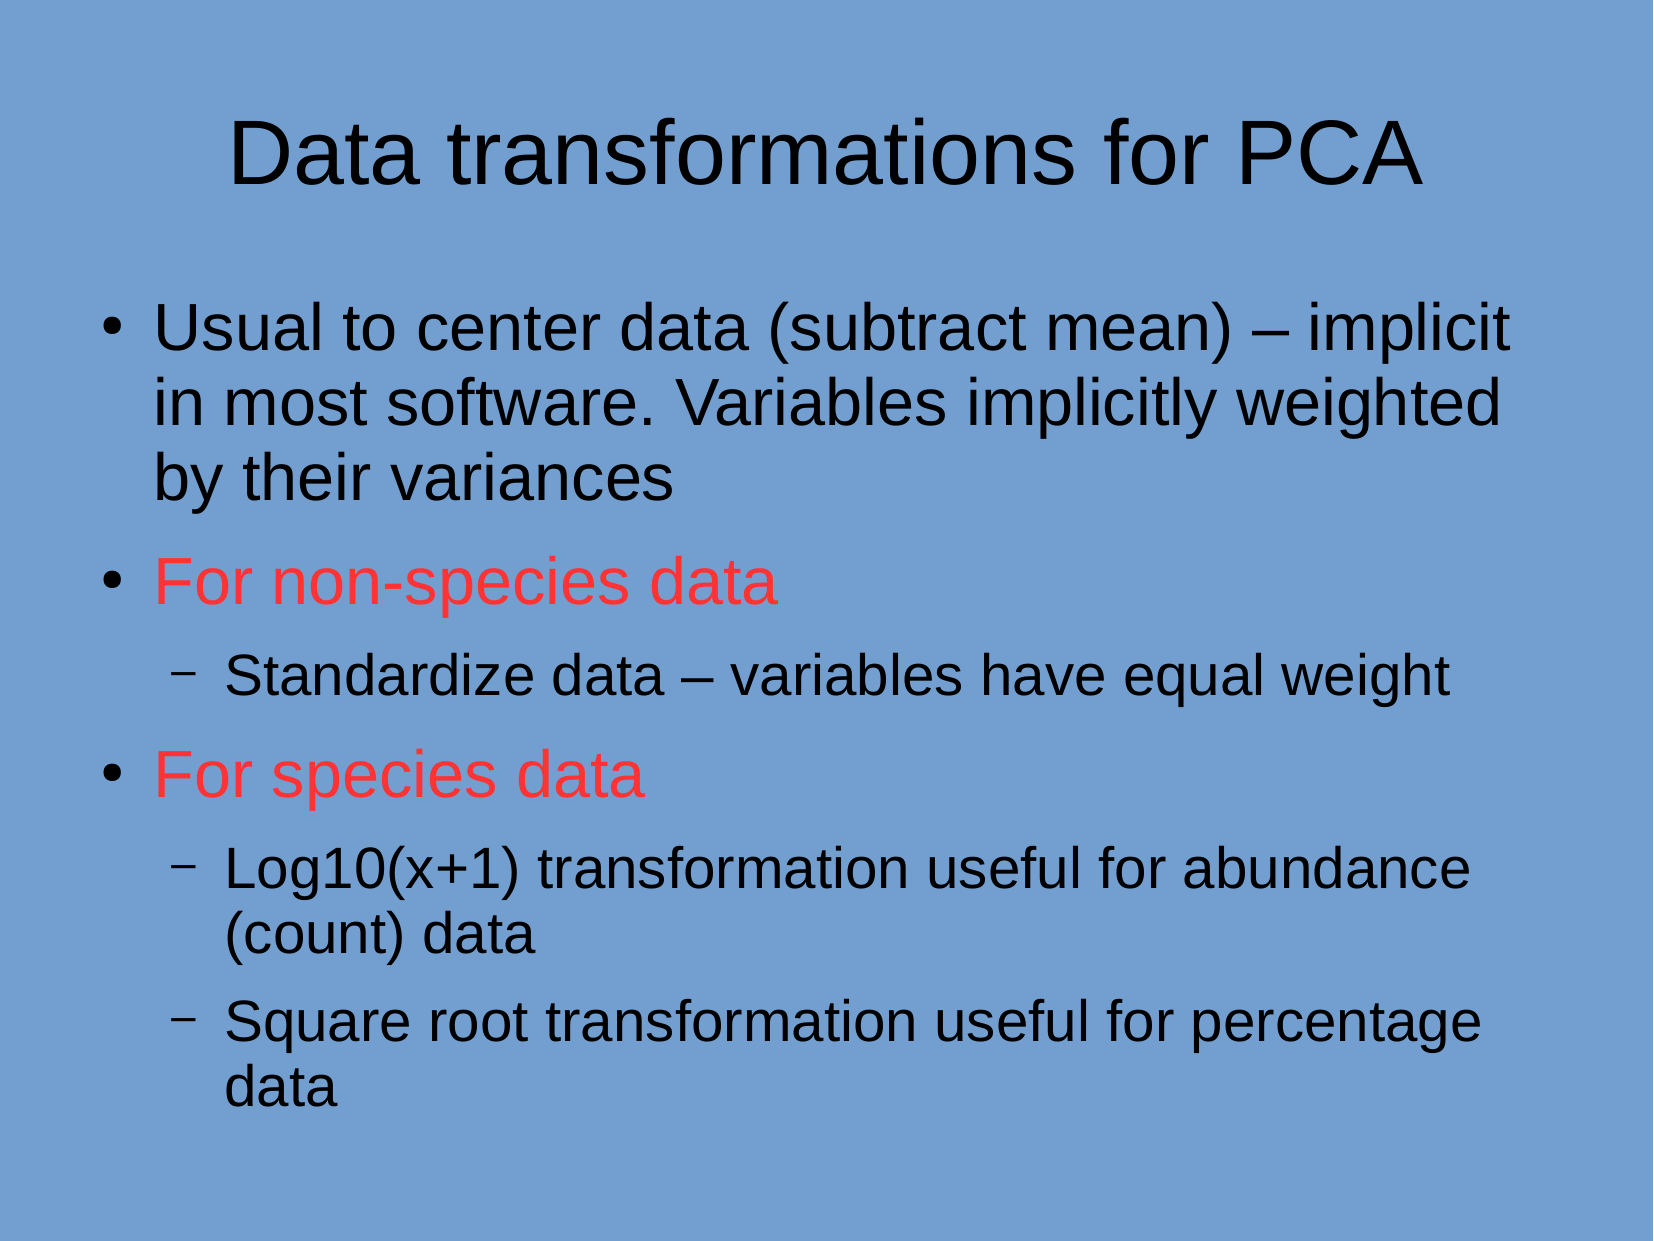

# Data transformations for PCA
Usual to center data (subtract mean) – implicit in most software. Variables implicitly weighted by their variances
For non-species data
Standardize data – variables have equal weight
For species data
Log10(x+1) transformation useful for abundance (count) data
Square root transformation useful for percentage data